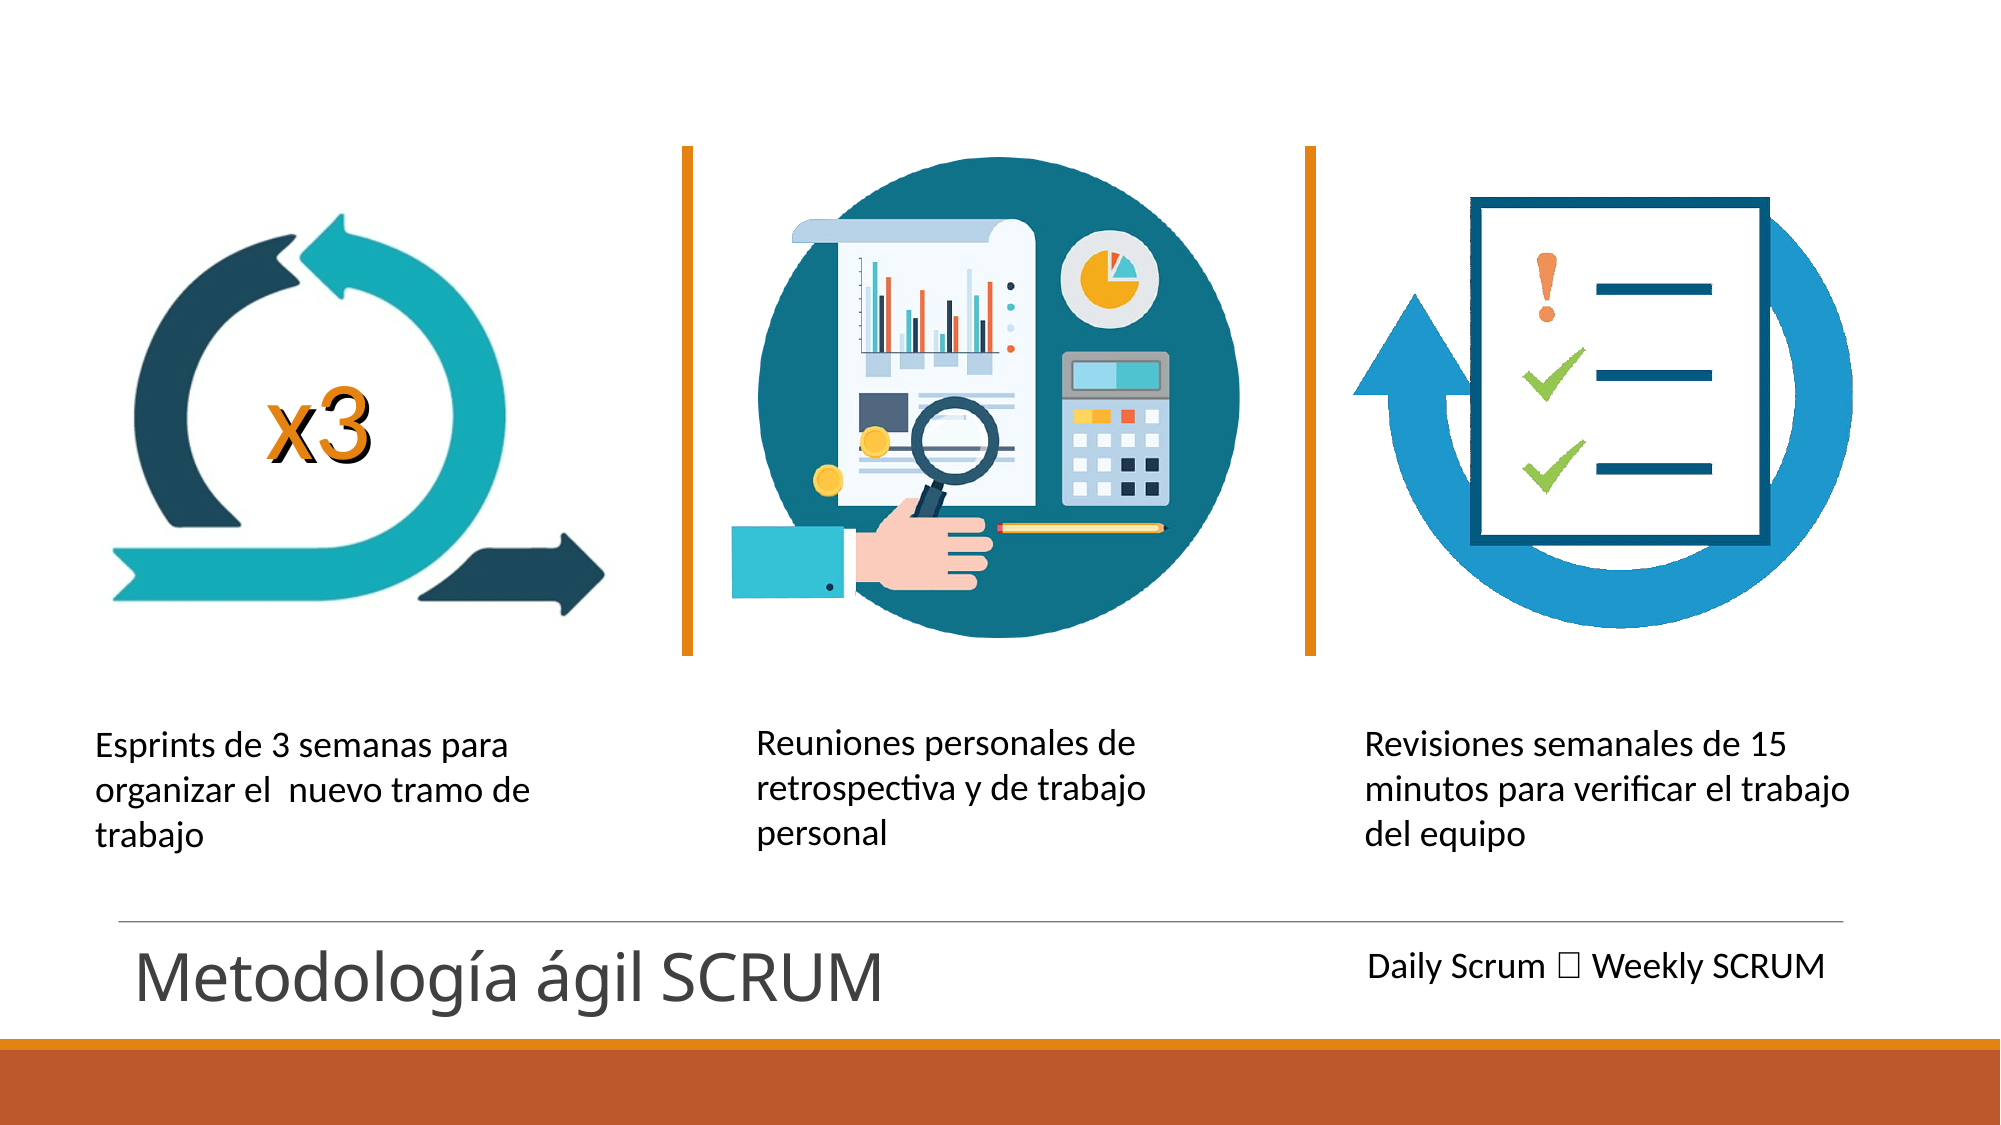

x3
Reuniones personales de retrospectiva y de trabajo personal
Revisiones semanales de 15 minutos para verificar el trabajo del equipo
Esprints de 3 semanas para organizar el nuevo tramo de trabajo
# Metodología ágil SCRUM
Daily Scrum  Weekly SCRUM